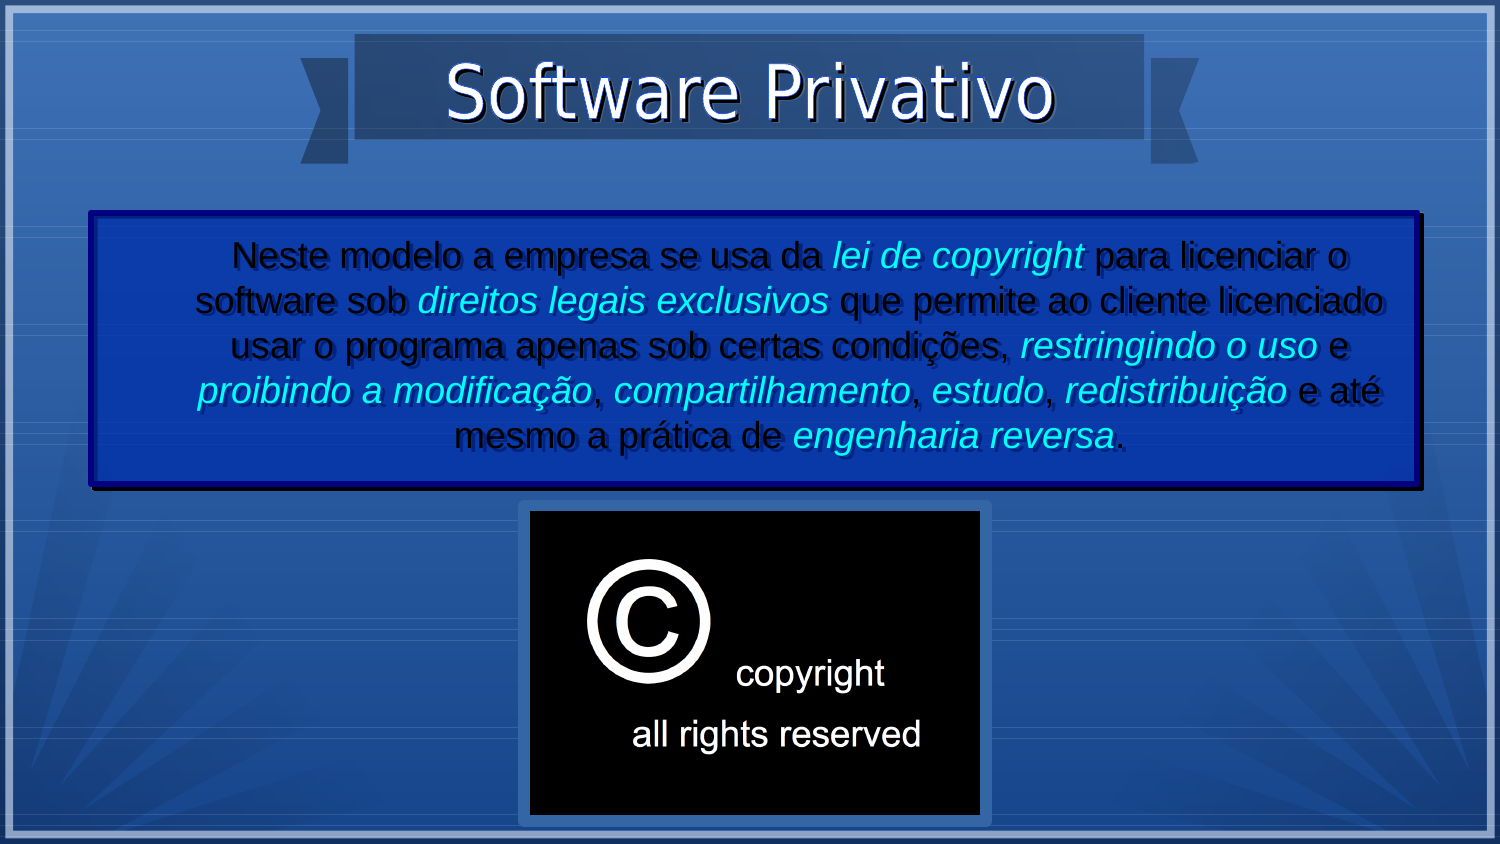

# Software Privativo
Neste modelo a empresa se usa da lei de copyright para licenciar o software sob direitos legais exclusivos que permite ao cliente licenciado usar o programa apenas sob certas condições, restringindo o uso e proibindo a modificação, compartilhamento, estudo, redistribuição e até mesmo a prática de engenharia reversa.